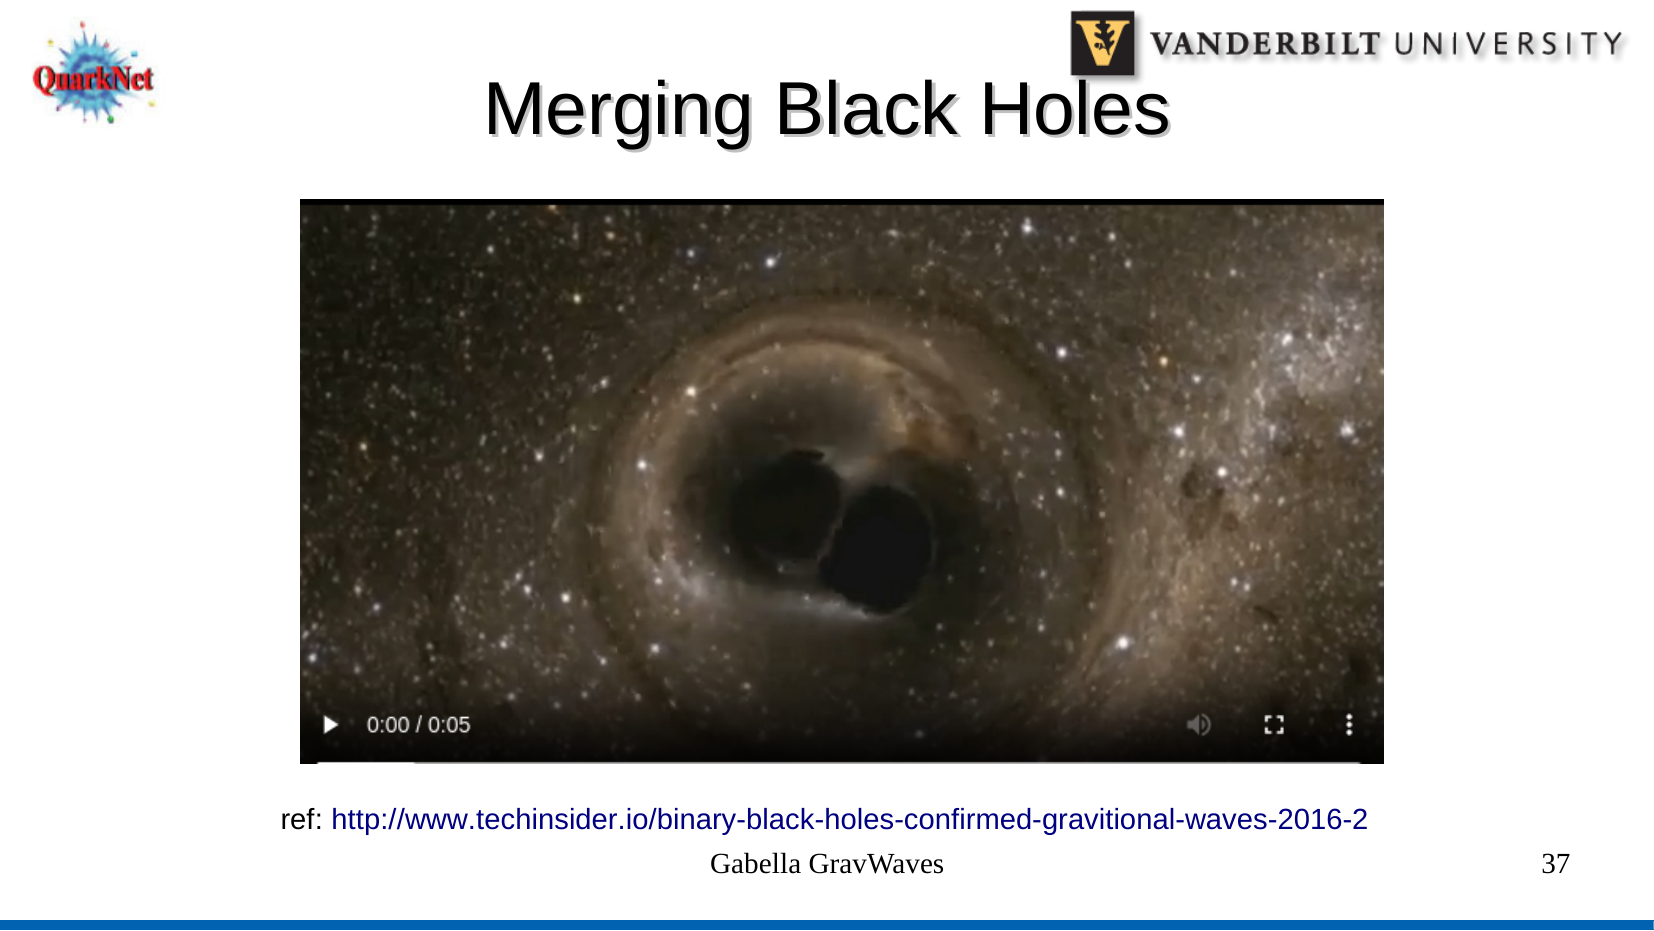

# Merging Black Holes
ref: http://www.techinsider.io/binary-black-holes-confirmed-gravitional-waves-2016-2
Gabella GravWaves
37